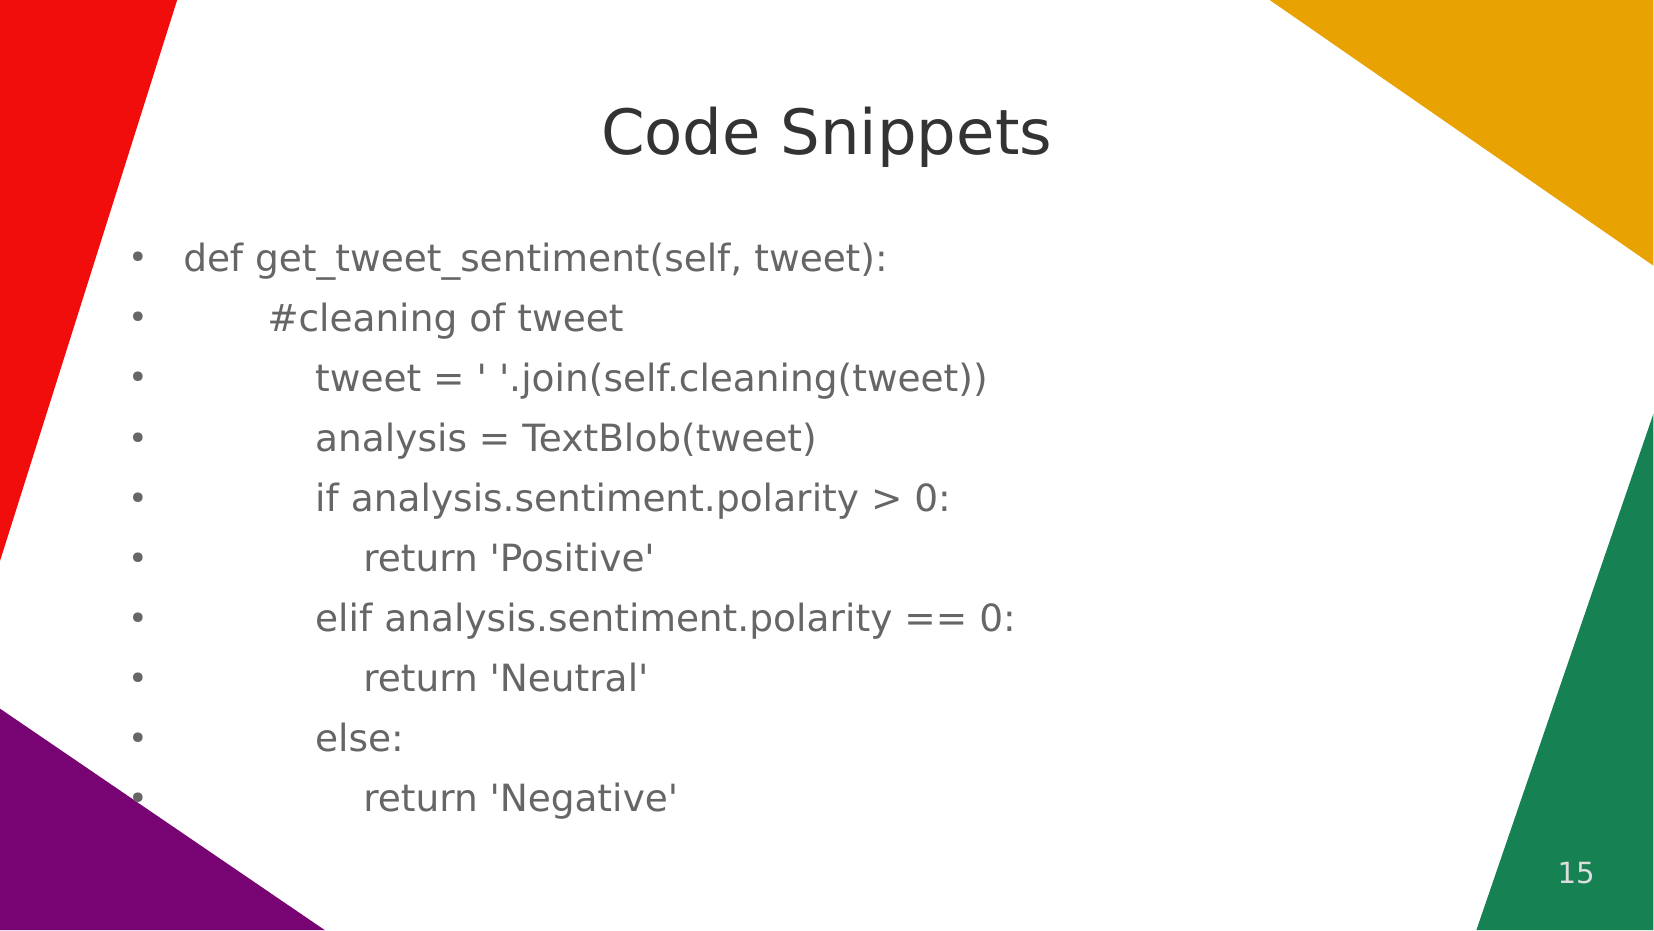

# Code Snippets
 def get_tweet_sentiment(self, tweet):
 #cleaning of tweet
 tweet = ' '.join(self.cleaning(tweet))
 analysis = TextBlob(tweet)
 if analysis.sentiment.polarity > 0:
 return 'Positive'
 elif analysis.sentiment.polarity == 0:
 return 'Neutral'
 else:
 return 'Negative'
15